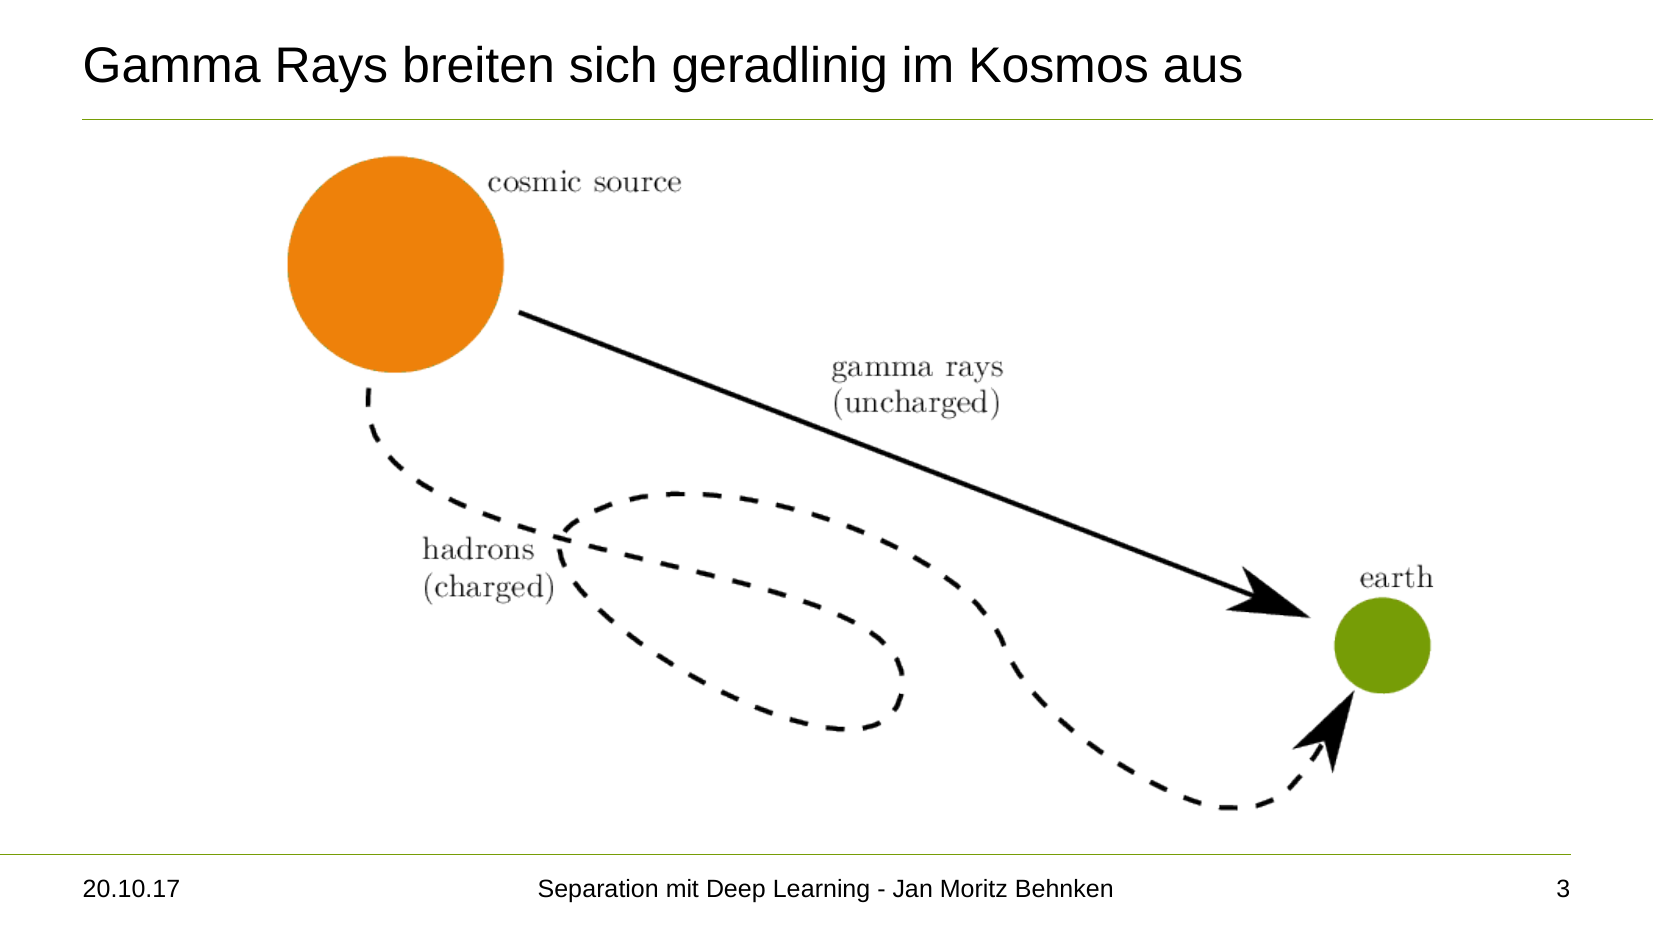

# Gamma Rays breiten sich geradlinig im Kosmos aus
20.10.17
Separation mit Deep Learning - Jan Moritz Behnken
3